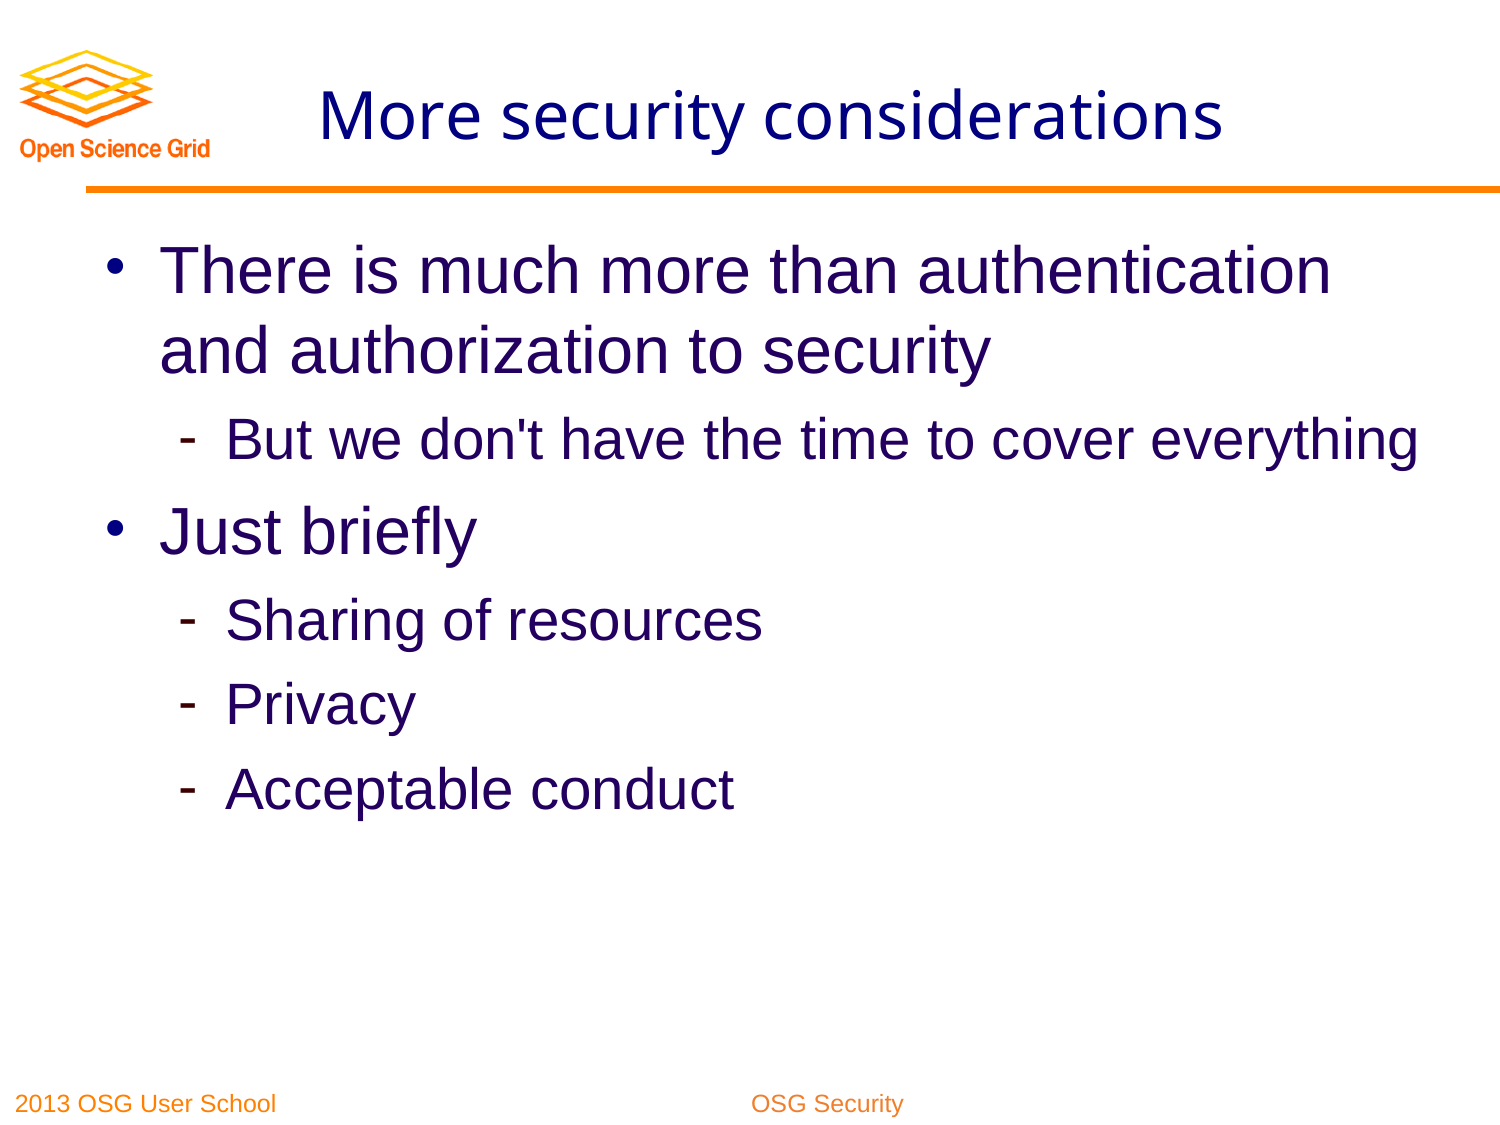

# More security considerations
There is much more than authentication and authorization to security
But we don't have the time to cover everything
Just briefly
Sharing of resources
Privacy
Acceptable conduct